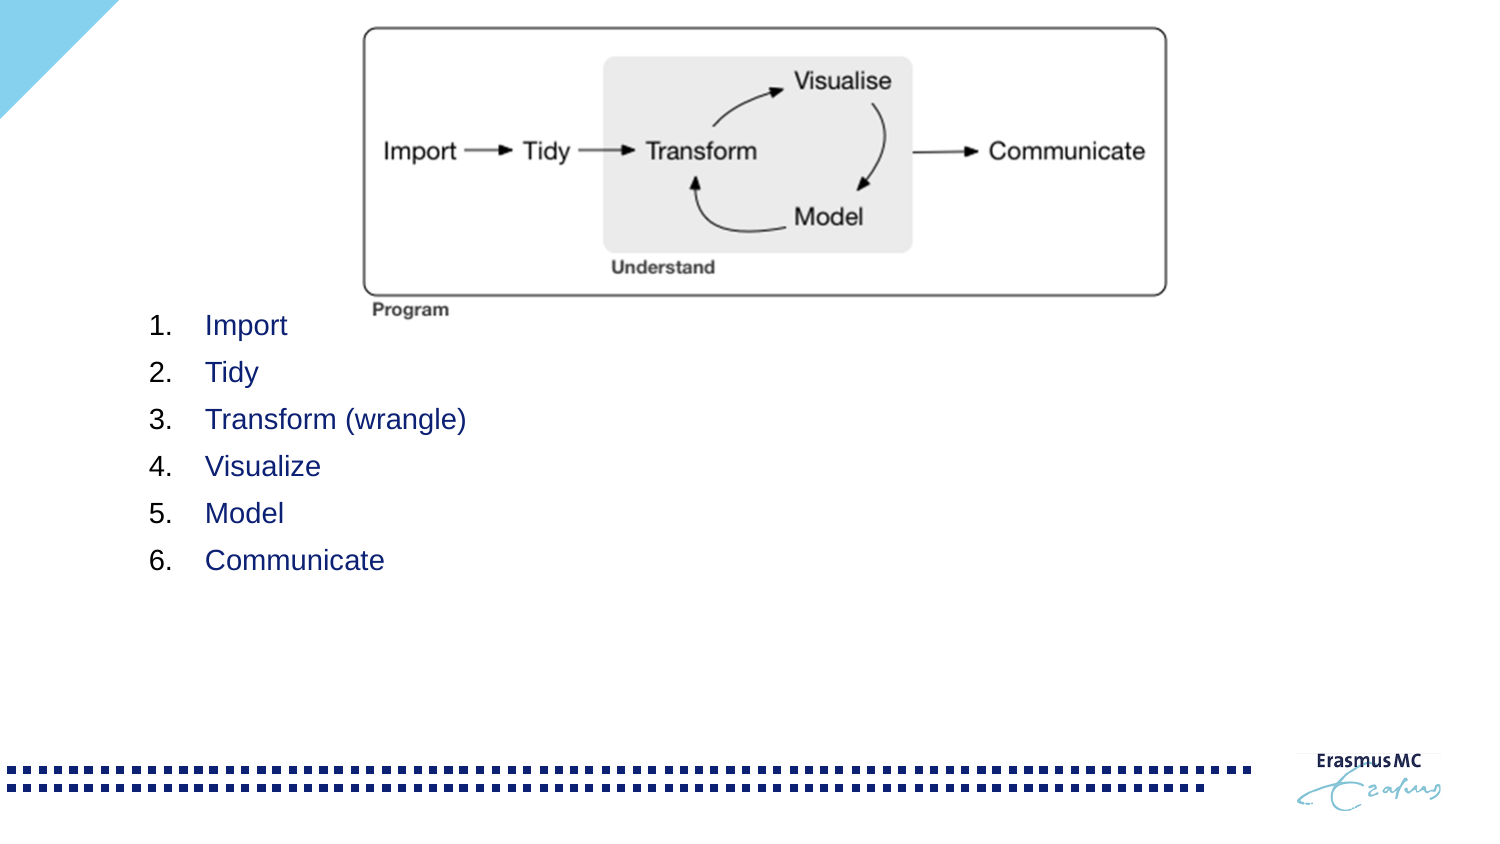

# Import
Tidy
Transform (wrangle)
Visualize
Model
Communicate